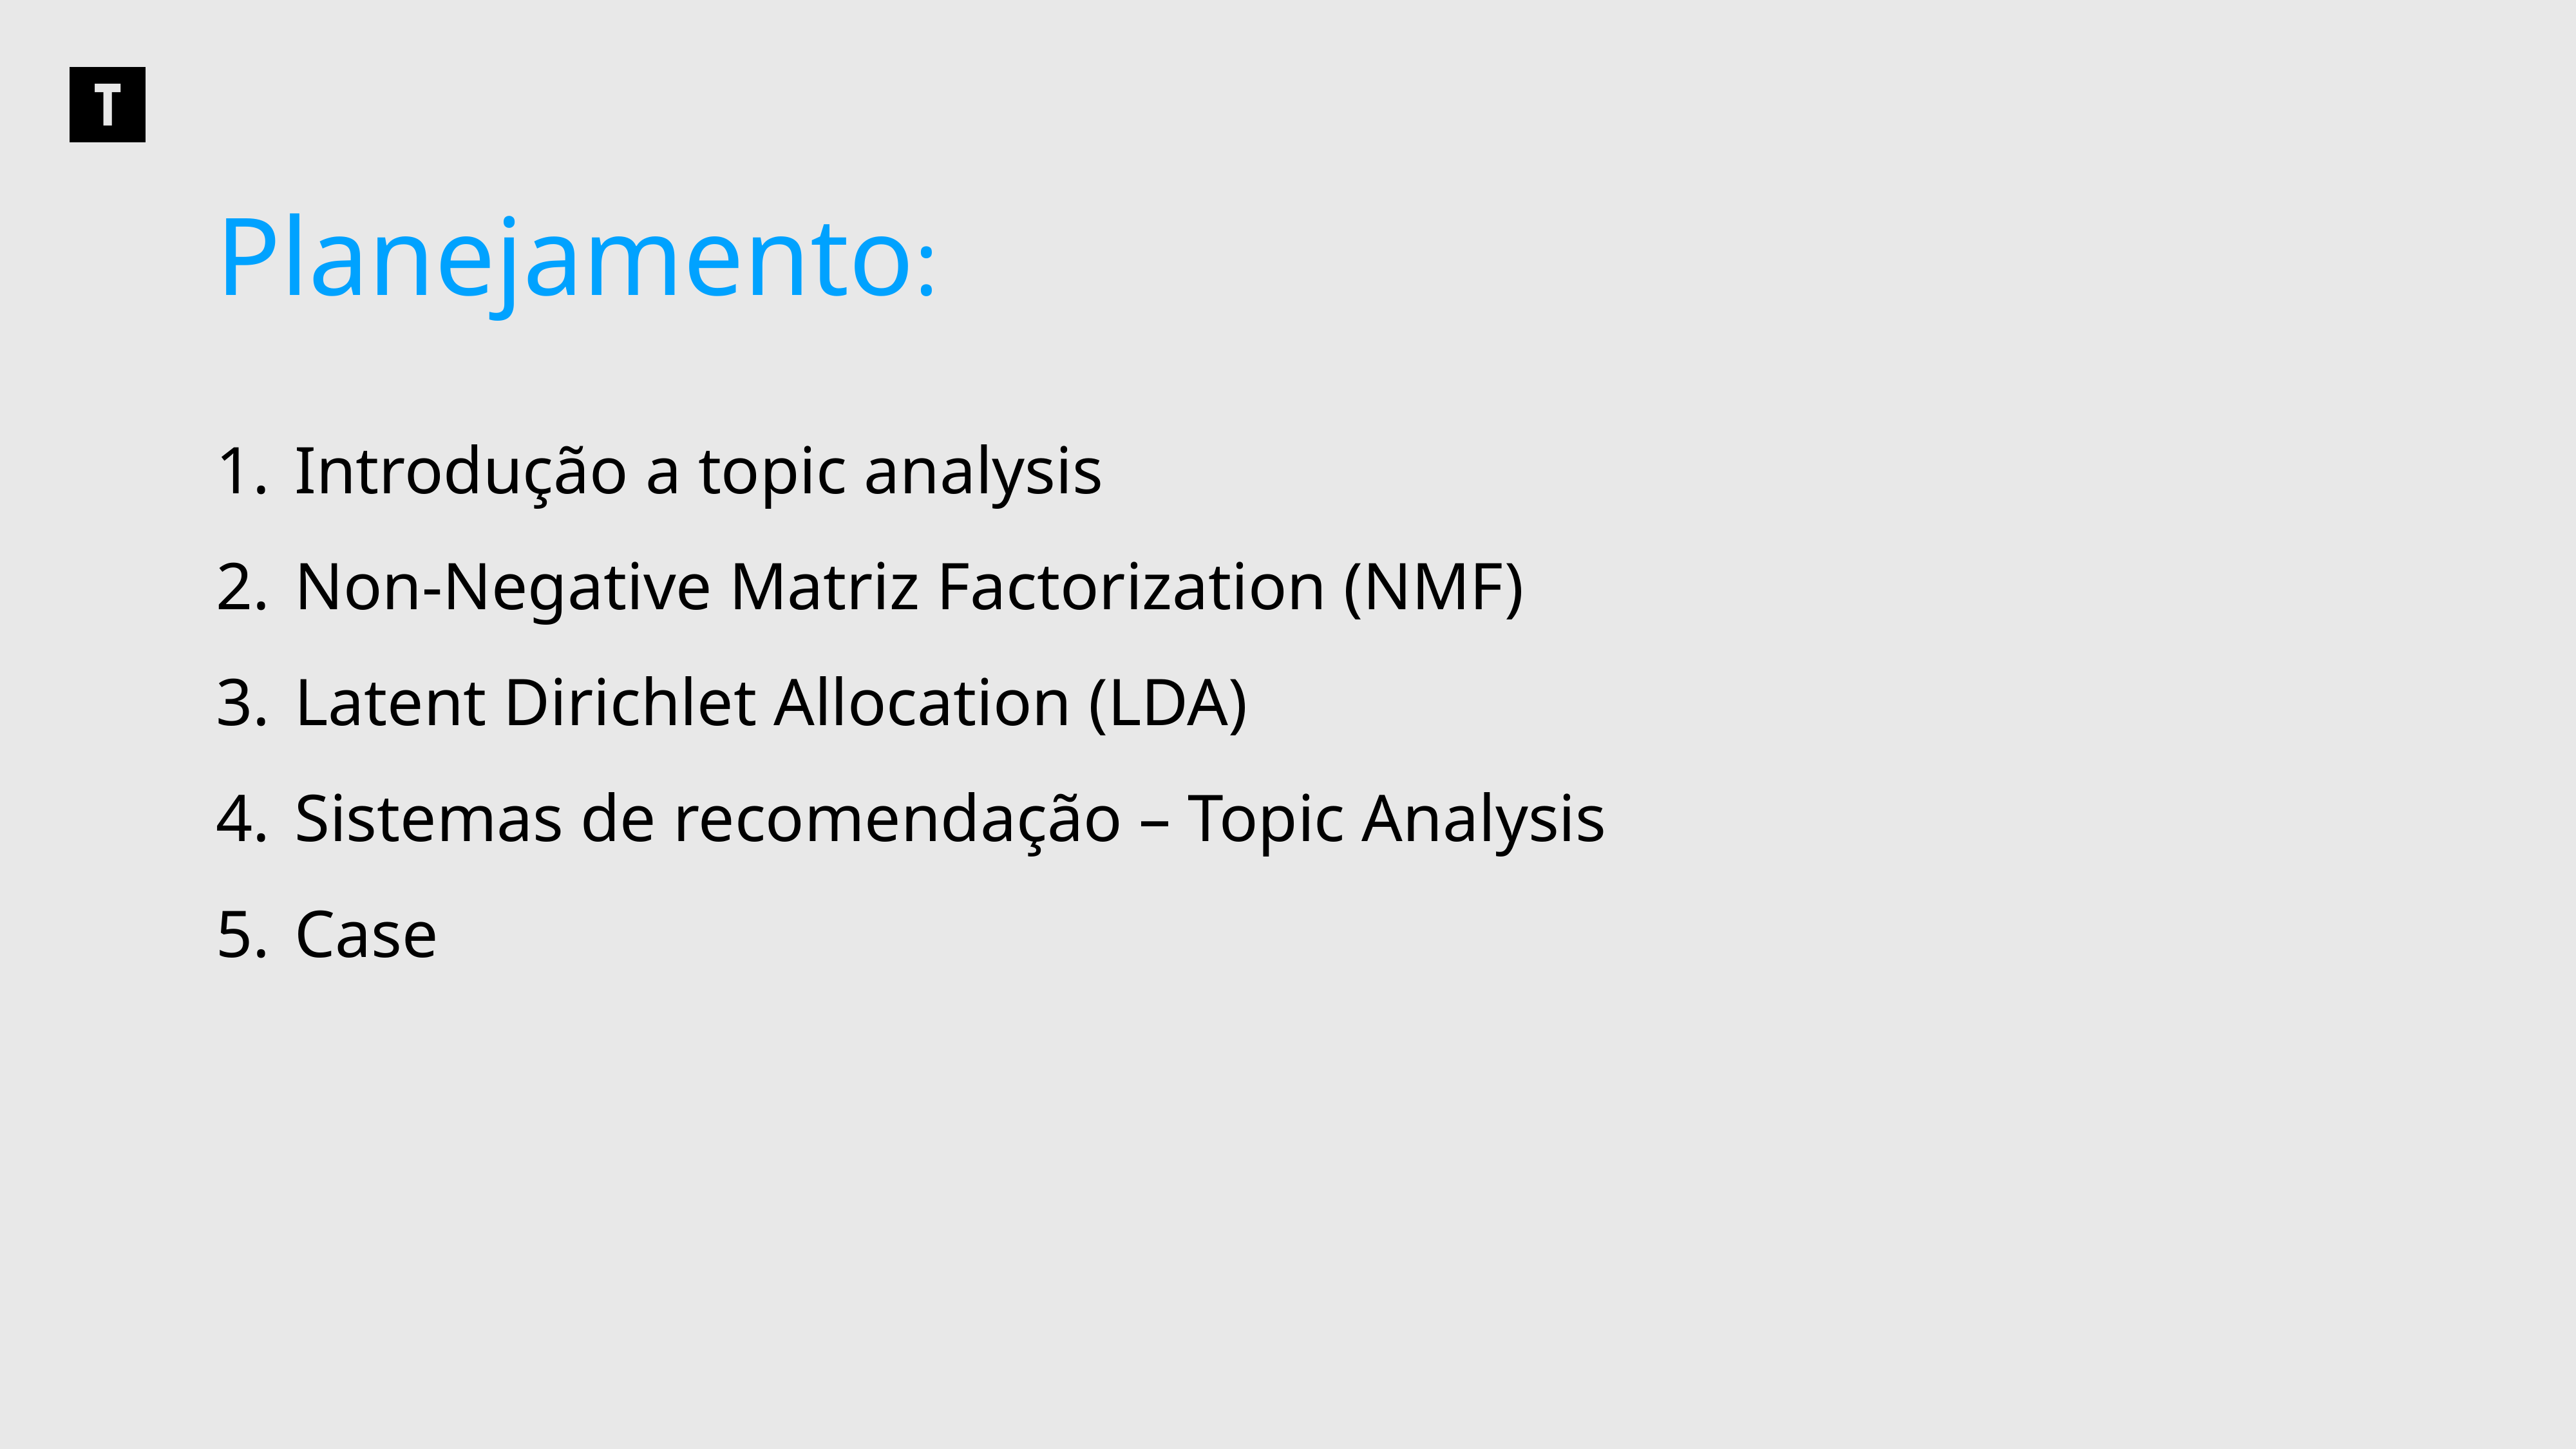

Planejamento:
Introdução a topic analysis
Non-Negative Matriz Factorization (NMF)
Latent Dirichlet Allocation (LDA)
Sistemas de recomendação – Topic Analysis
Case